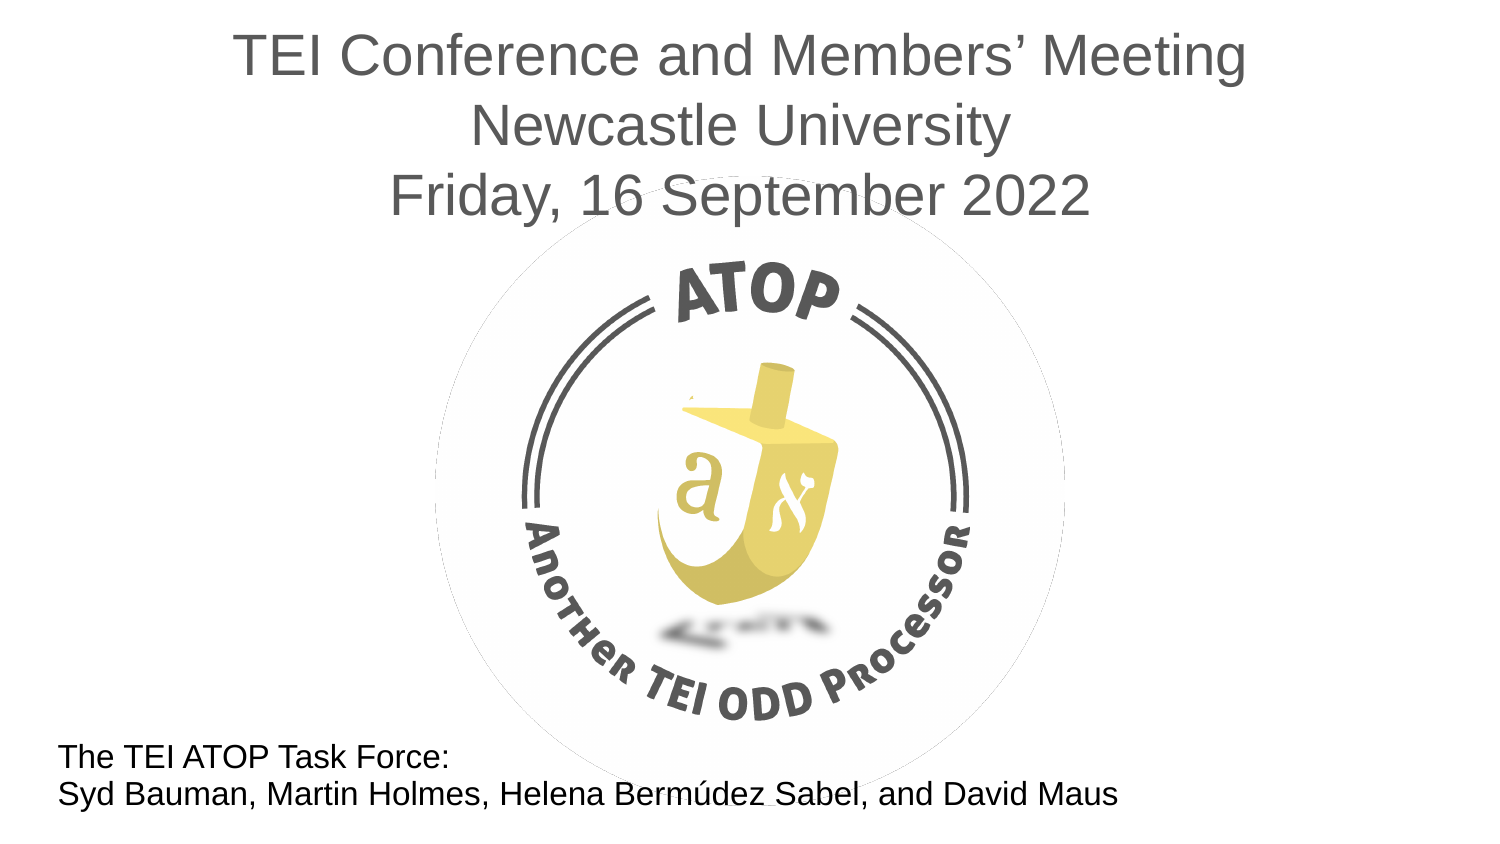

# TEI Conference and Members’ Meeting Newcastle University Friday, 16 September 2022
The TEI ATOP Task Force:
Syd Bauman, Martin Holmes, Helena Bermúdez Sabel, and David Maus
The TEI ATOP Task Force:
Syd Bauman, Martin Holmes, Helena Bermúdez Sabel, and David Maus